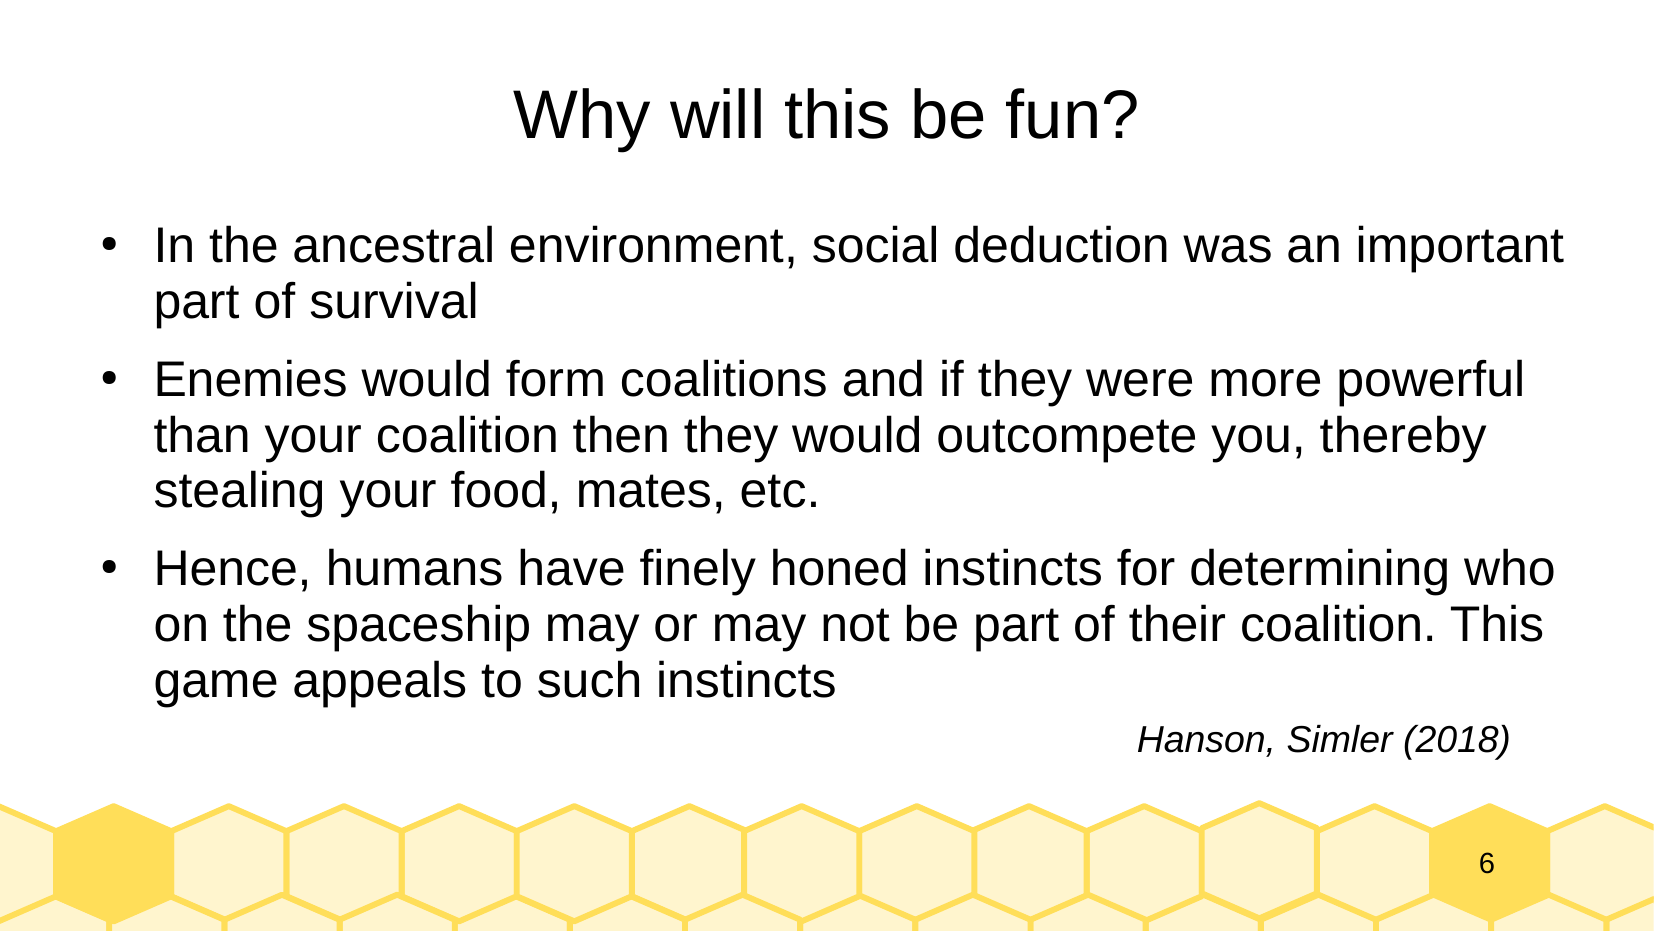

# Why will this be fun?
In the ancestral environment, social deduction was an important part of survival
Enemies would form coalitions and if they were more powerful than your coalition then they would outcompete you, thereby stealing your food, mates, etc.
Hence, humans have finely honed instincts for determining who on the spaceship may or may not be part of their coalition. This game appeals to such instincts
Hanson, Simler (2018)